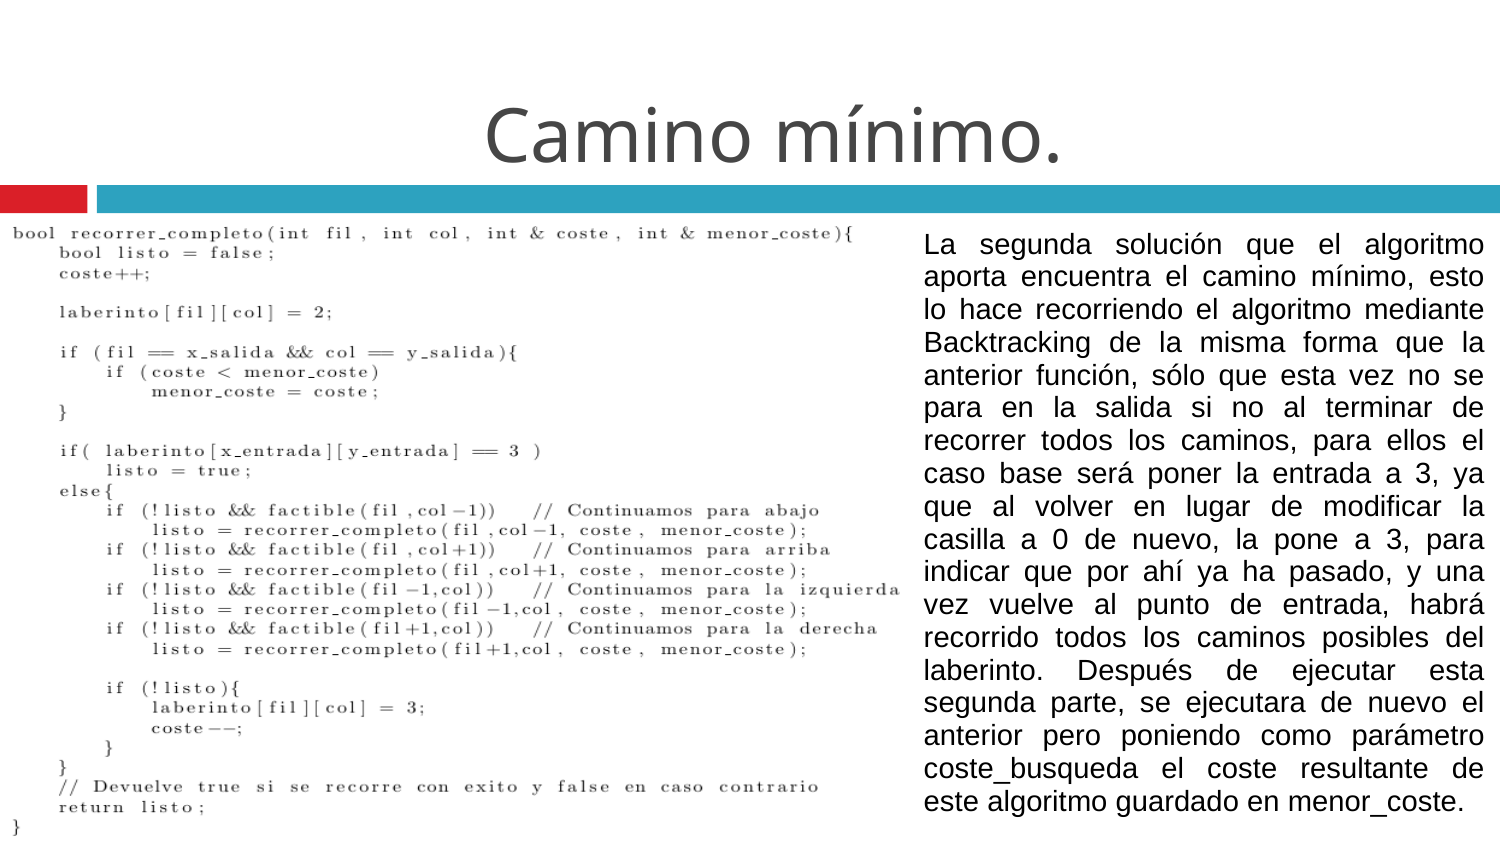

Camino mínimo.
La segunda solución que el algoritmo aporta encuentra el camino mínimo, esto lo hace recorriendo el algoritmo mediante Backtracking de la misma forma que la anterior función, sólo que esta vez no se para en la salida si no al terminar de recorrer todos los caminos, para ellos el caso base será poner la entrada a 3, ya que al volver en lugar de modificar la casilla a 0 de nuevo, la pone a 3, para indicar que por ahí ya ha pasado, y una vez vuelve al punto de entrada, habrá recorrido todos los caminos posibles del laberinto. Después de ejecutar esta segunda parte, se ejecutara de nuevo el anterior pero poniendo como parámetro coste_busqueda el coste resultante de este algoritmo guardado en menor_coste.